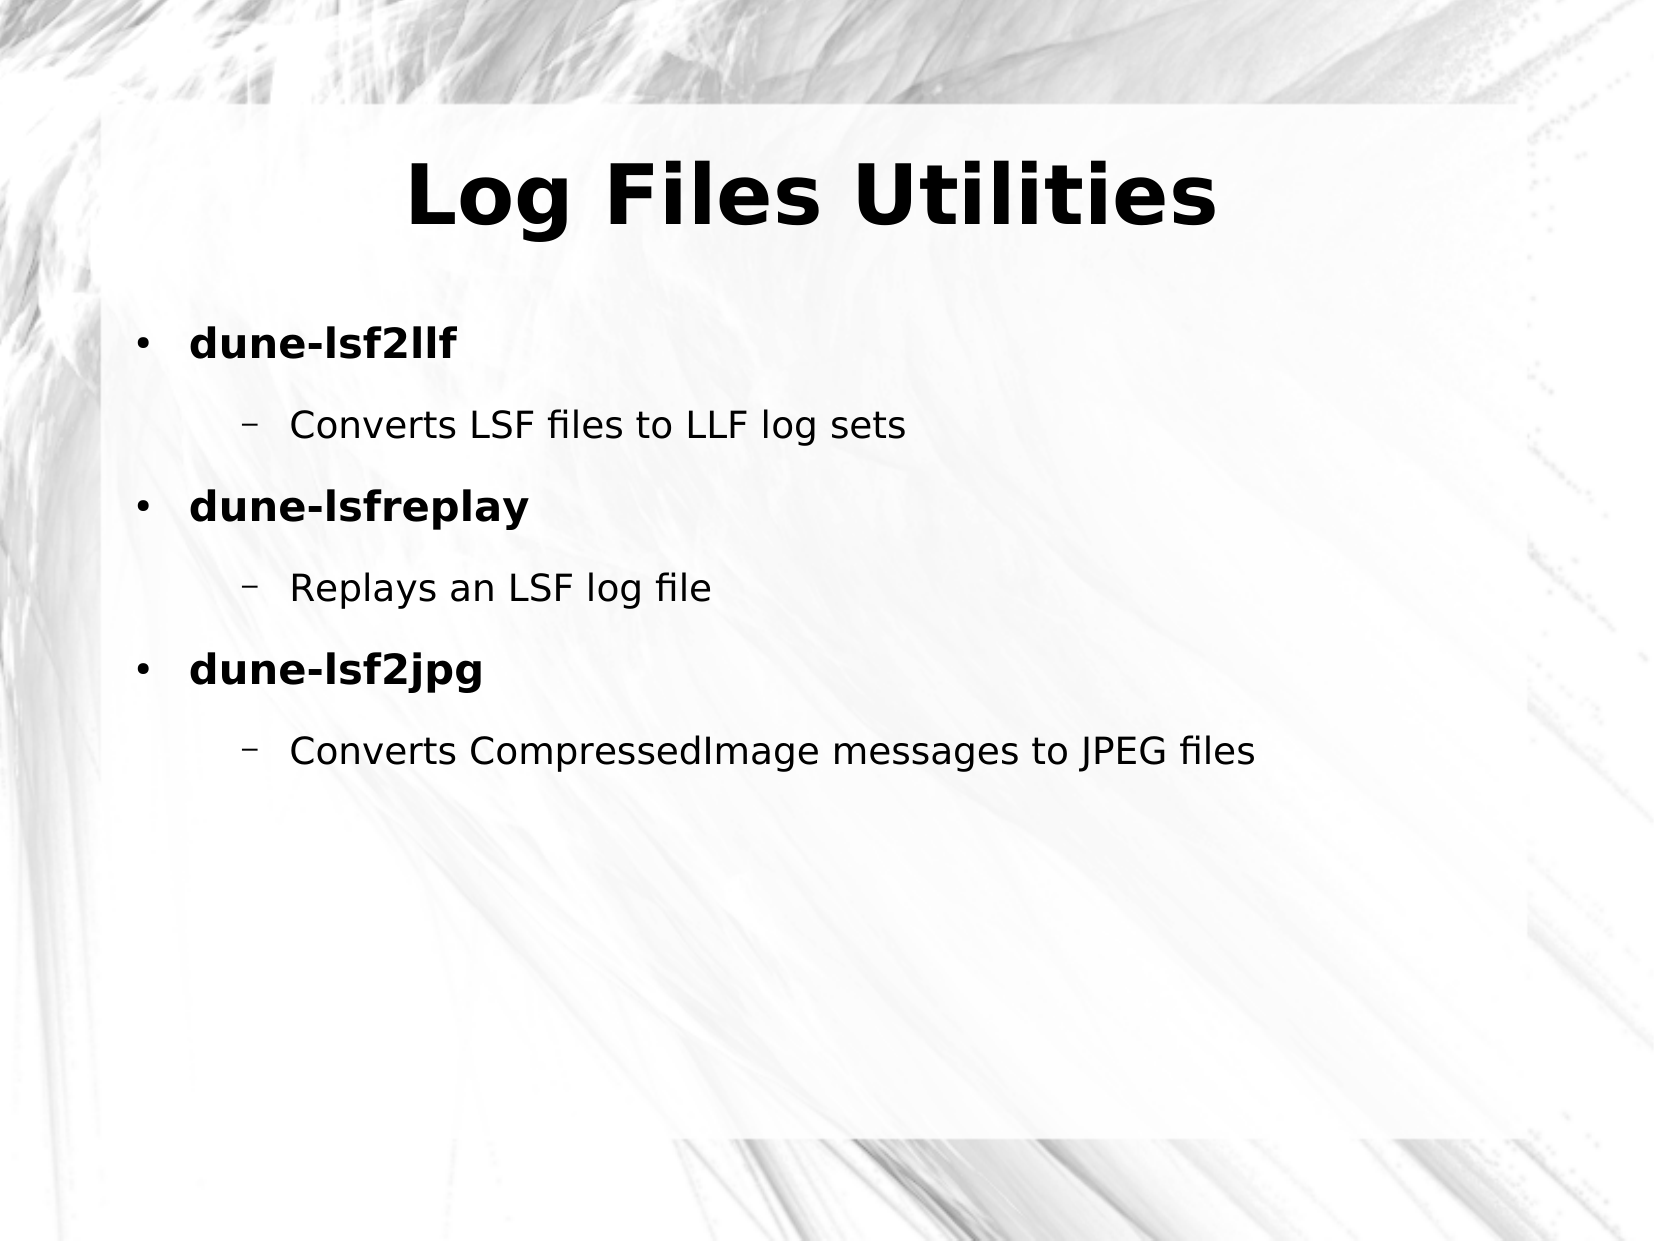

# Log Files Utilities
dune-lsf2llf
Converts LSF files to LLF log sets
dune-lsfreplay
Replays an LSF log file
dune-lsf2jpg
Converts CompressedImage messages to JPEG files